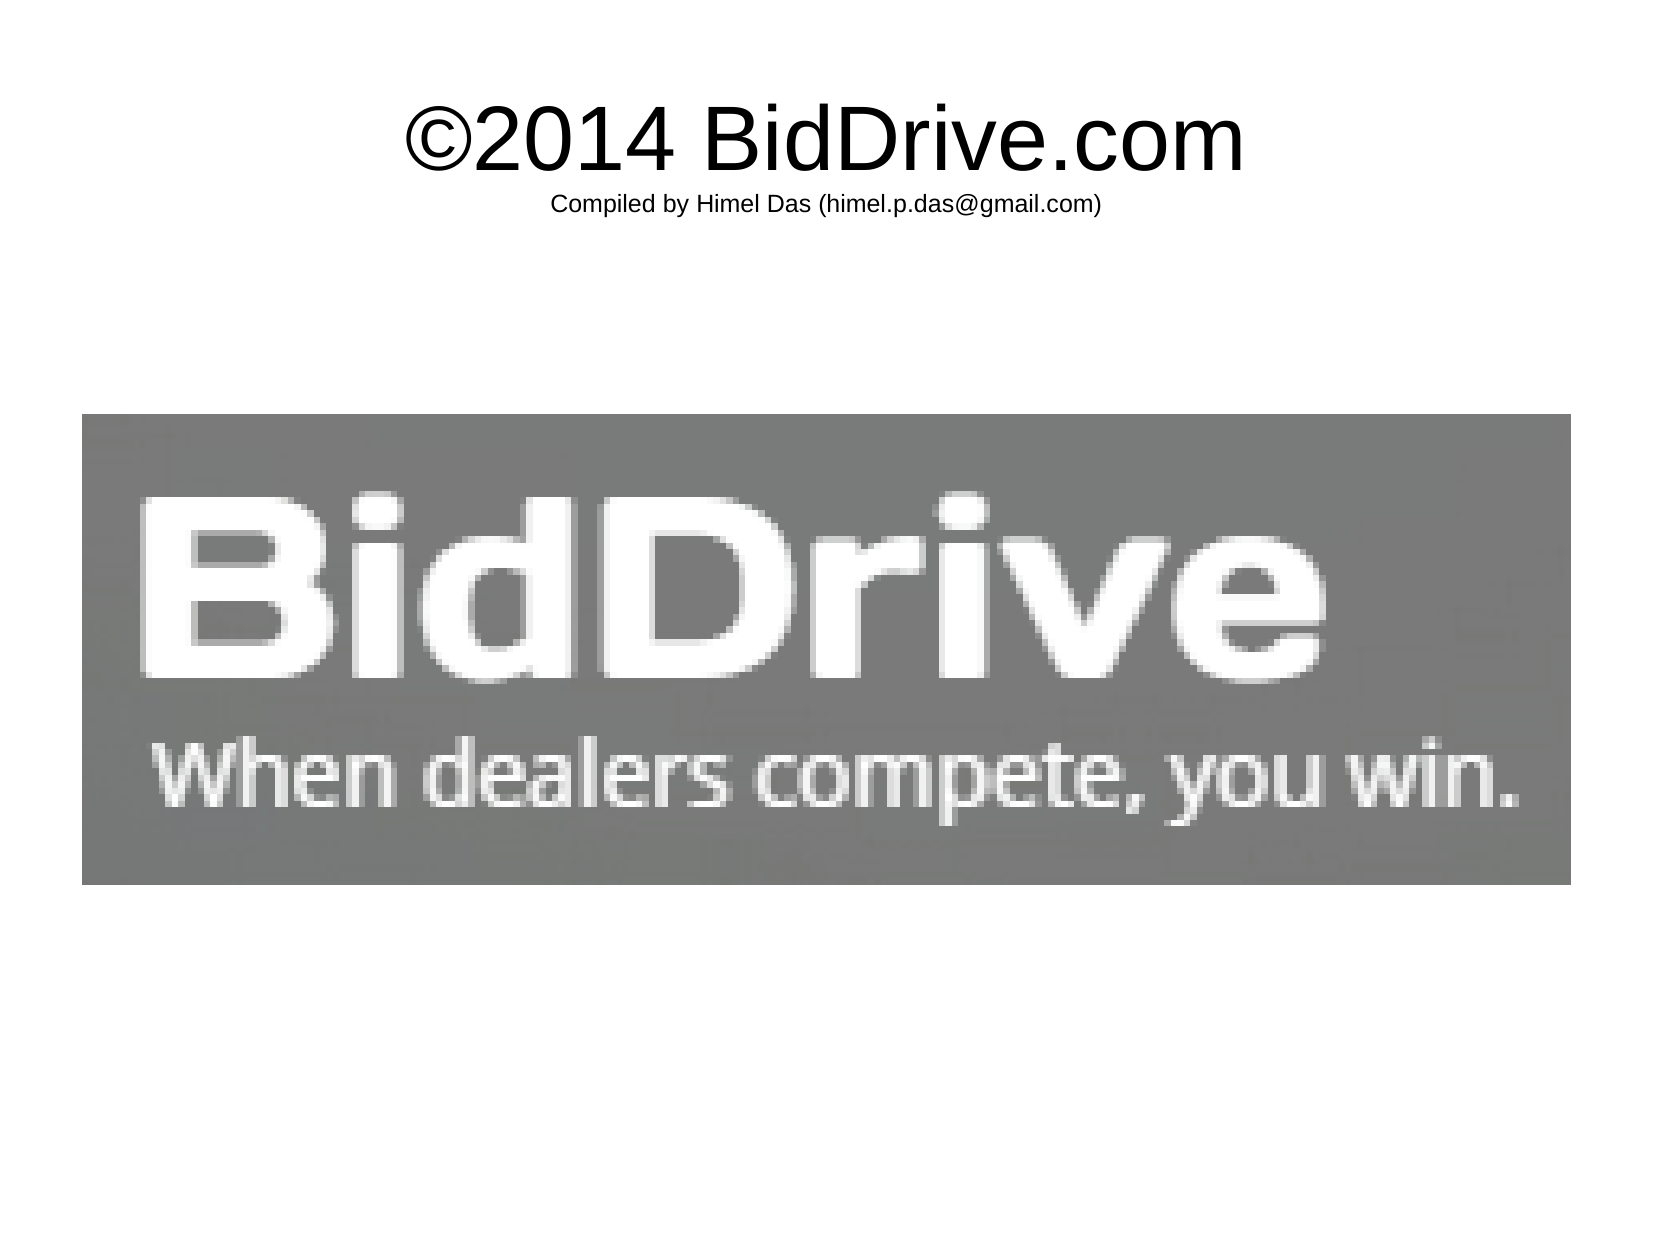

# ©2014 BidDrive.com Compiled by Himel Das (himel.p.das@gmail.com)